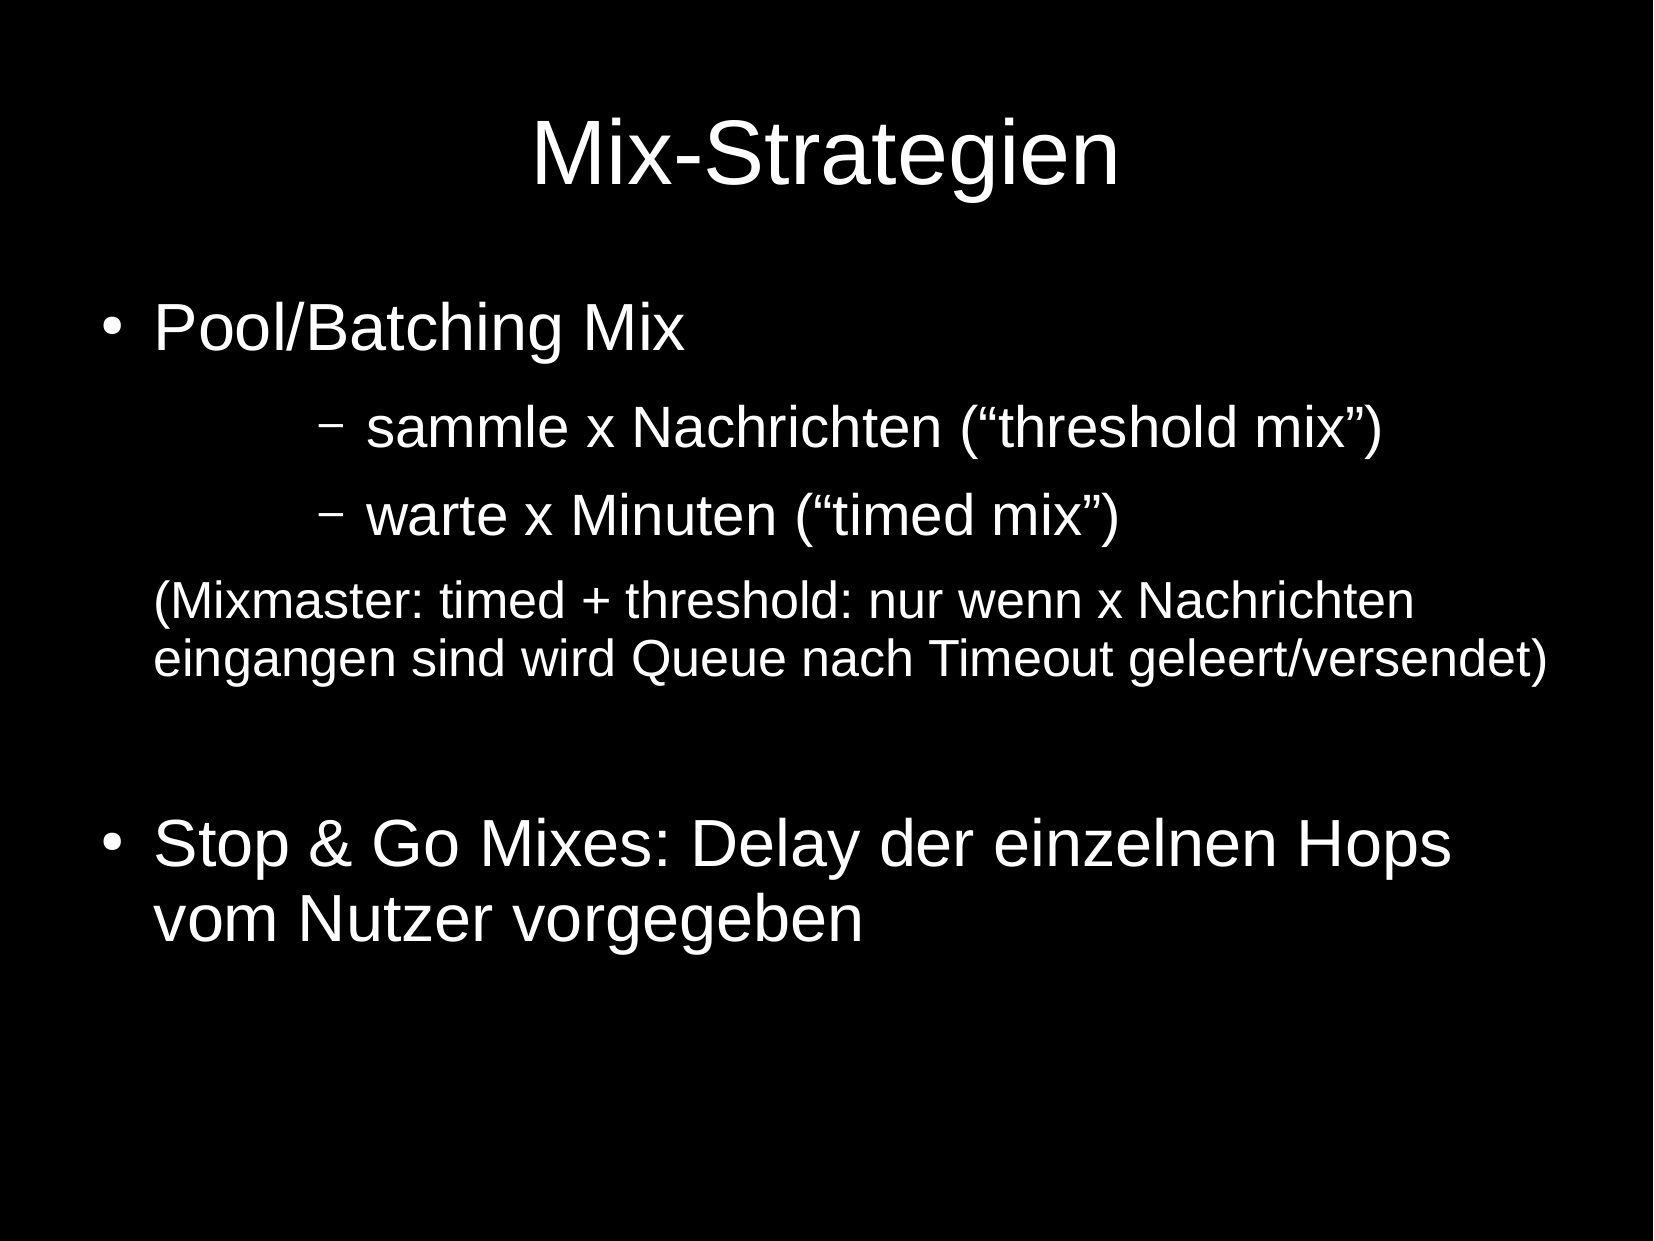

# Mix-Strategien
Pool/Batching Mix
sammle x Nachrichten (“threshold mix”)
warte x Minuten (“timed mix”)
(Mixmaster: timed + threshold: nur wenn x Nachrichten eingangen sind wird Queue nach Timeout geleert/versendet)
Stop & Go Mixes: Delay der einzelnen Hops vom Nutzer vorgegeben